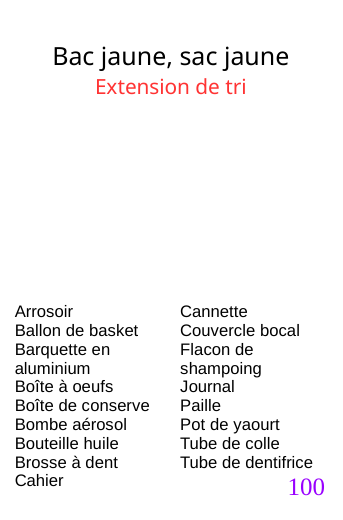

Bac jaune, sac jaune
Extension de tri
Arrosoir
Ballon de basket
Barquette en
aluminium
Boîte à oeufs
Boîte de conserve
Bombe aérosol
Bouteille huile
Brosse à dent
Cahier
Cannette
Couvercle bocal
Flacon de shampoing
Journal
Paille
Pot de yaourt
Tube de colle
Tube de dentifrice
100